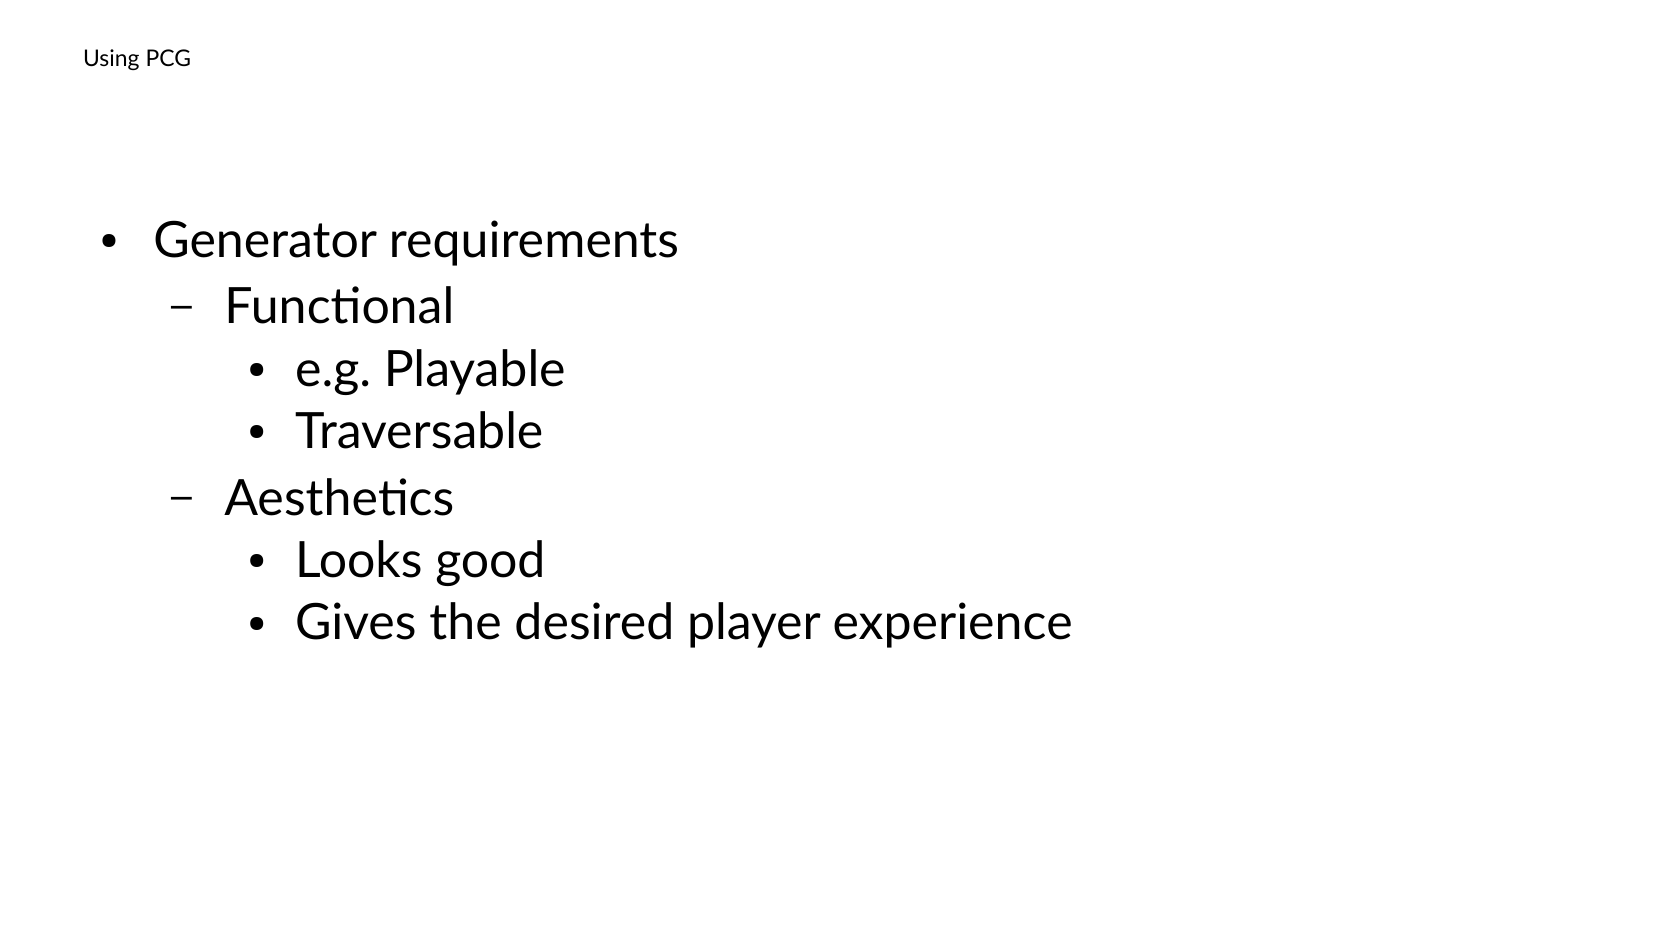

# Using PCG
Generator requirements
Functional
e.g. Playable
Traversable
Aesthetics
Looks good
Gives the desired player experience